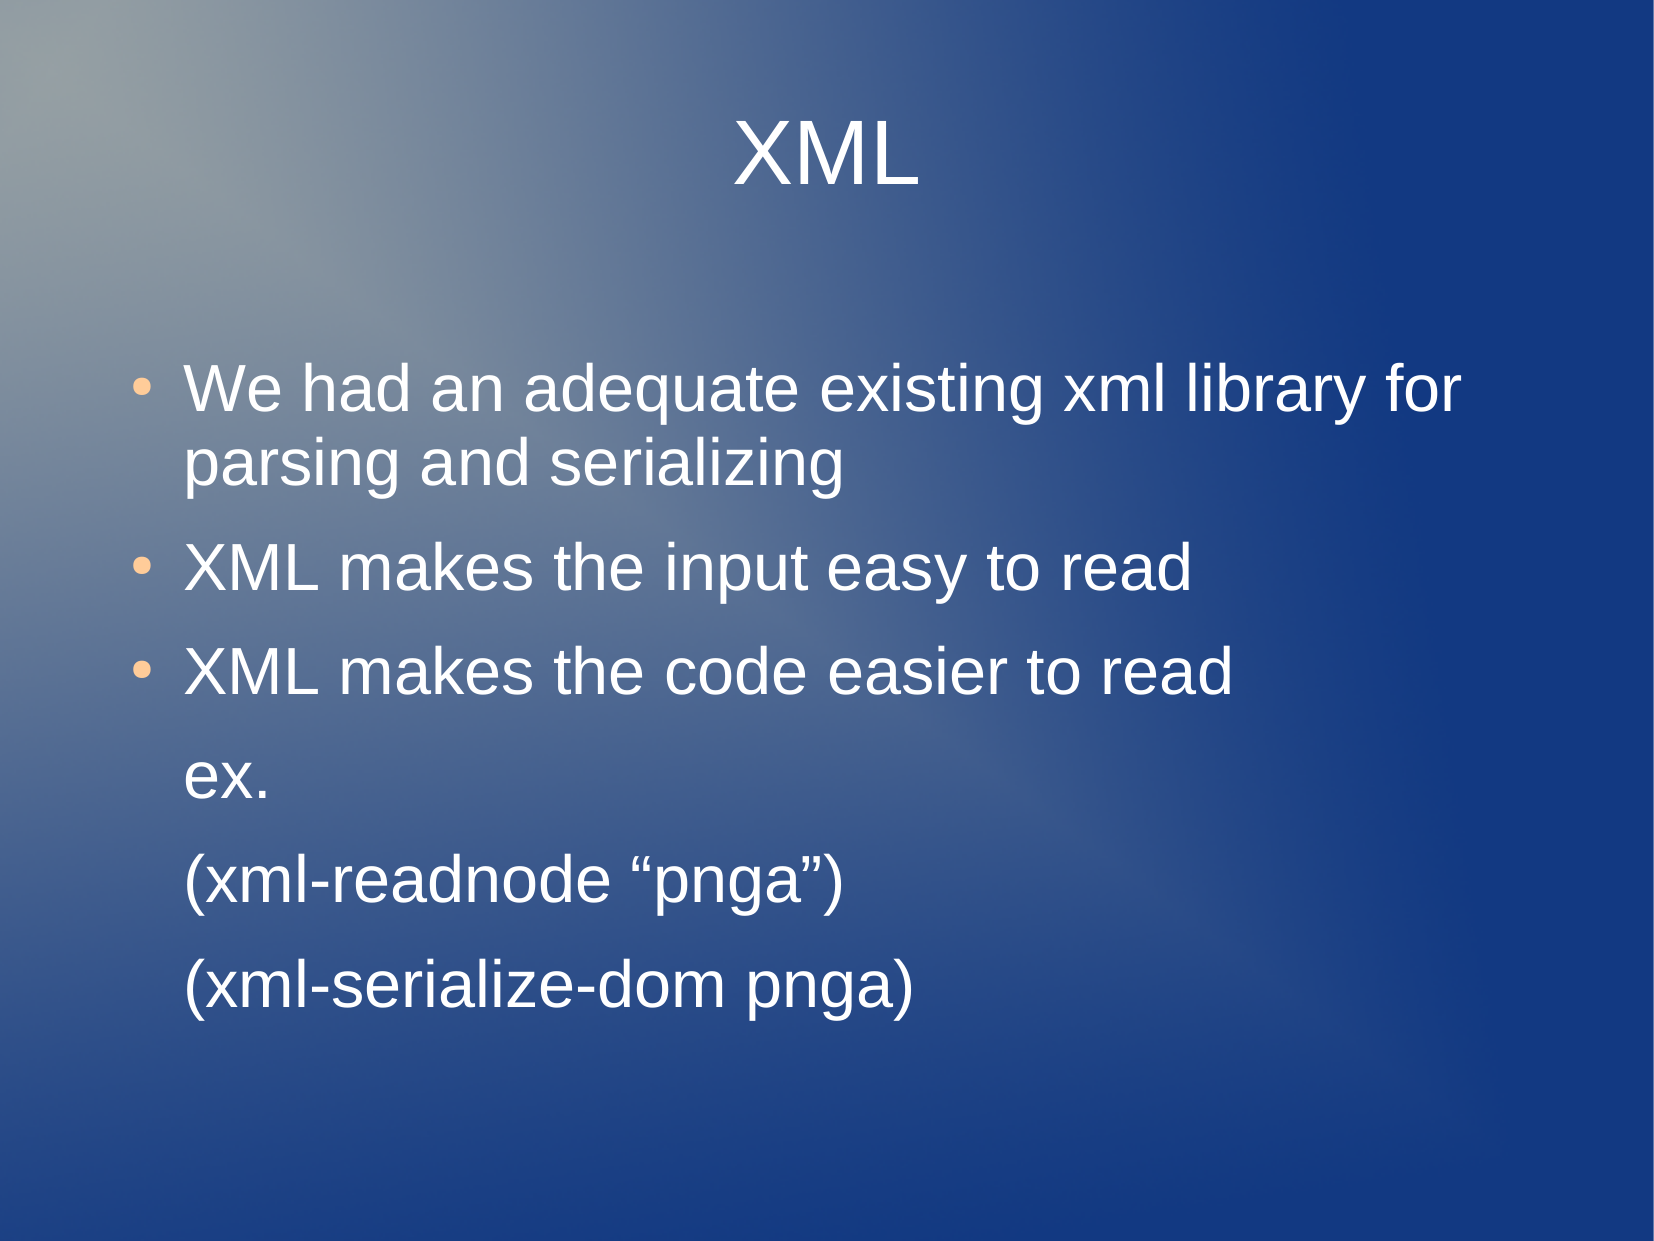

# XML
We had an adequate existing xml library for parsing and serializing
XML makes the input easy to read
XML makes the code easier to read
ex.
(xml-readnode “pnga”)
(xml-serialize-dom pnga)